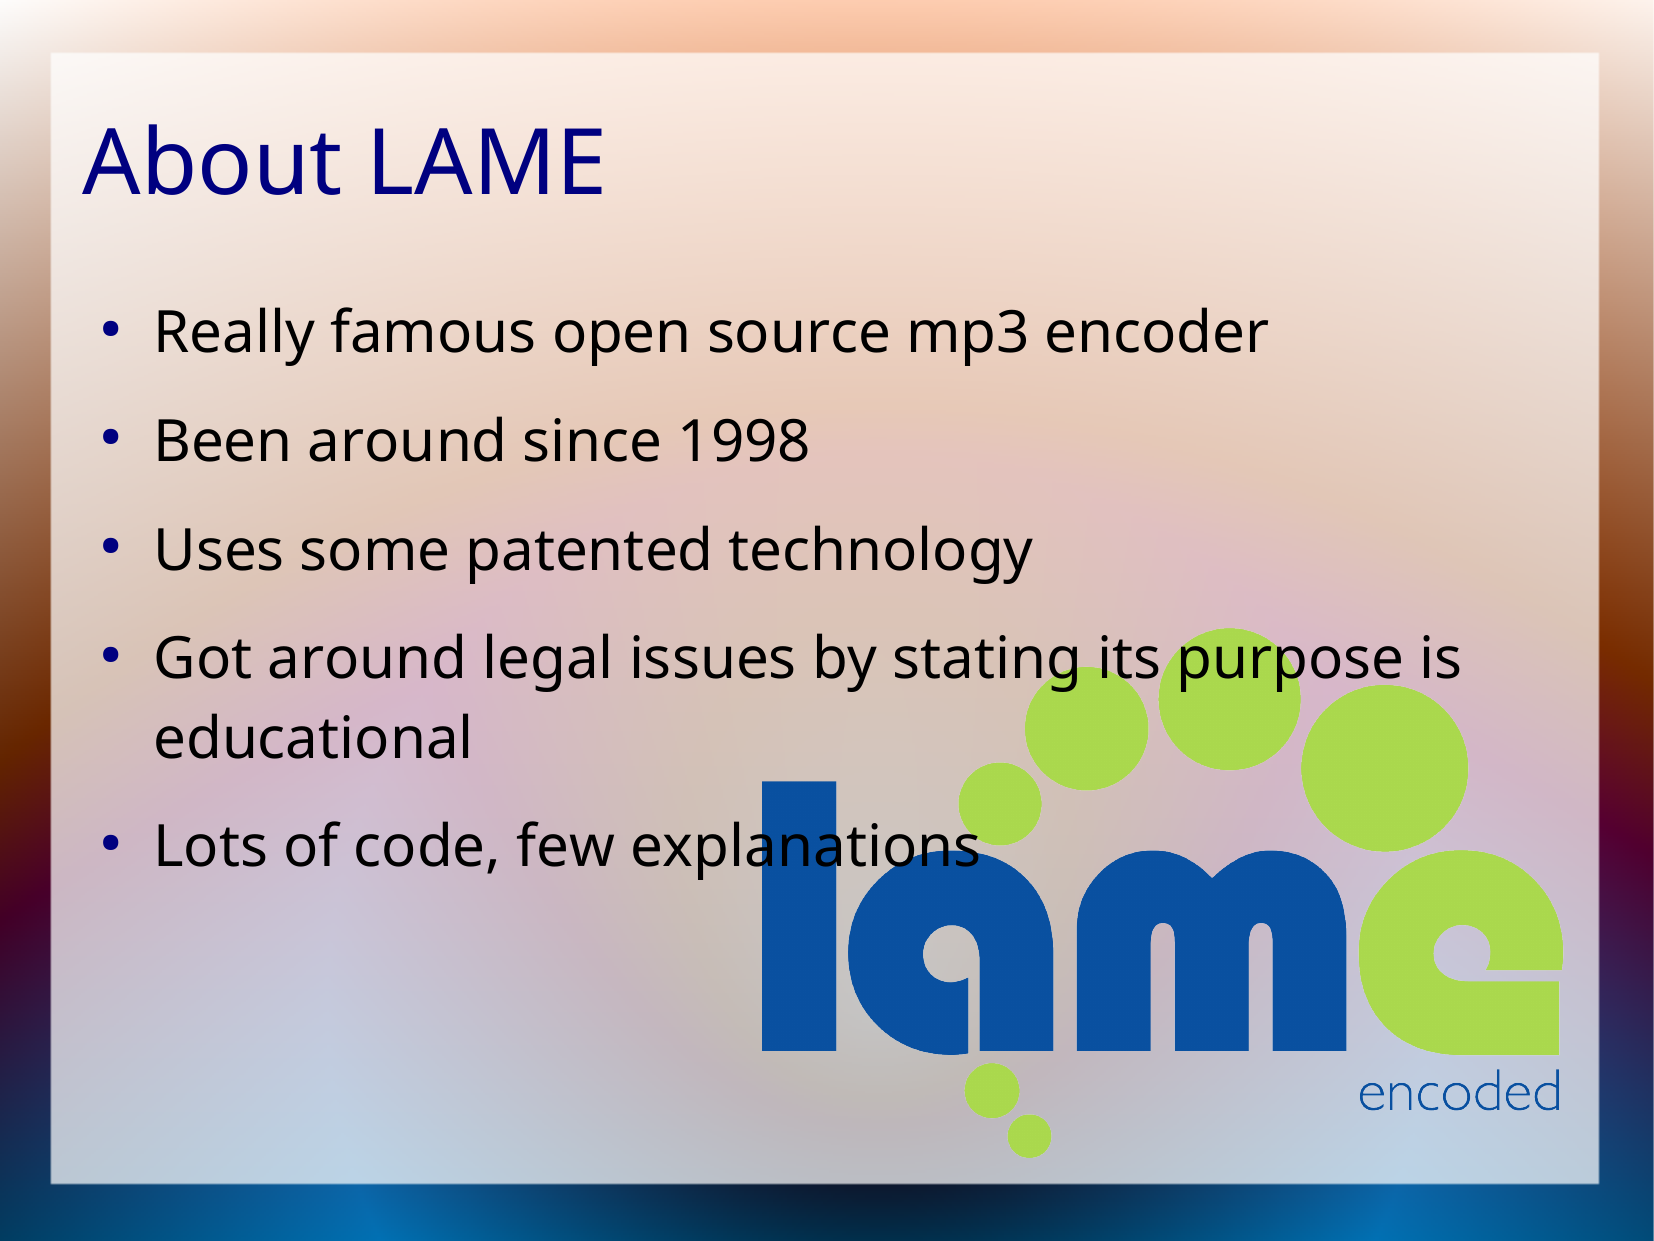

# About LAME
Really famous open source mp3 encoder
Been around since 1998
Uses some patented technology
Got around legal issues by stating its purpose is educational
Lots of code, few explanations